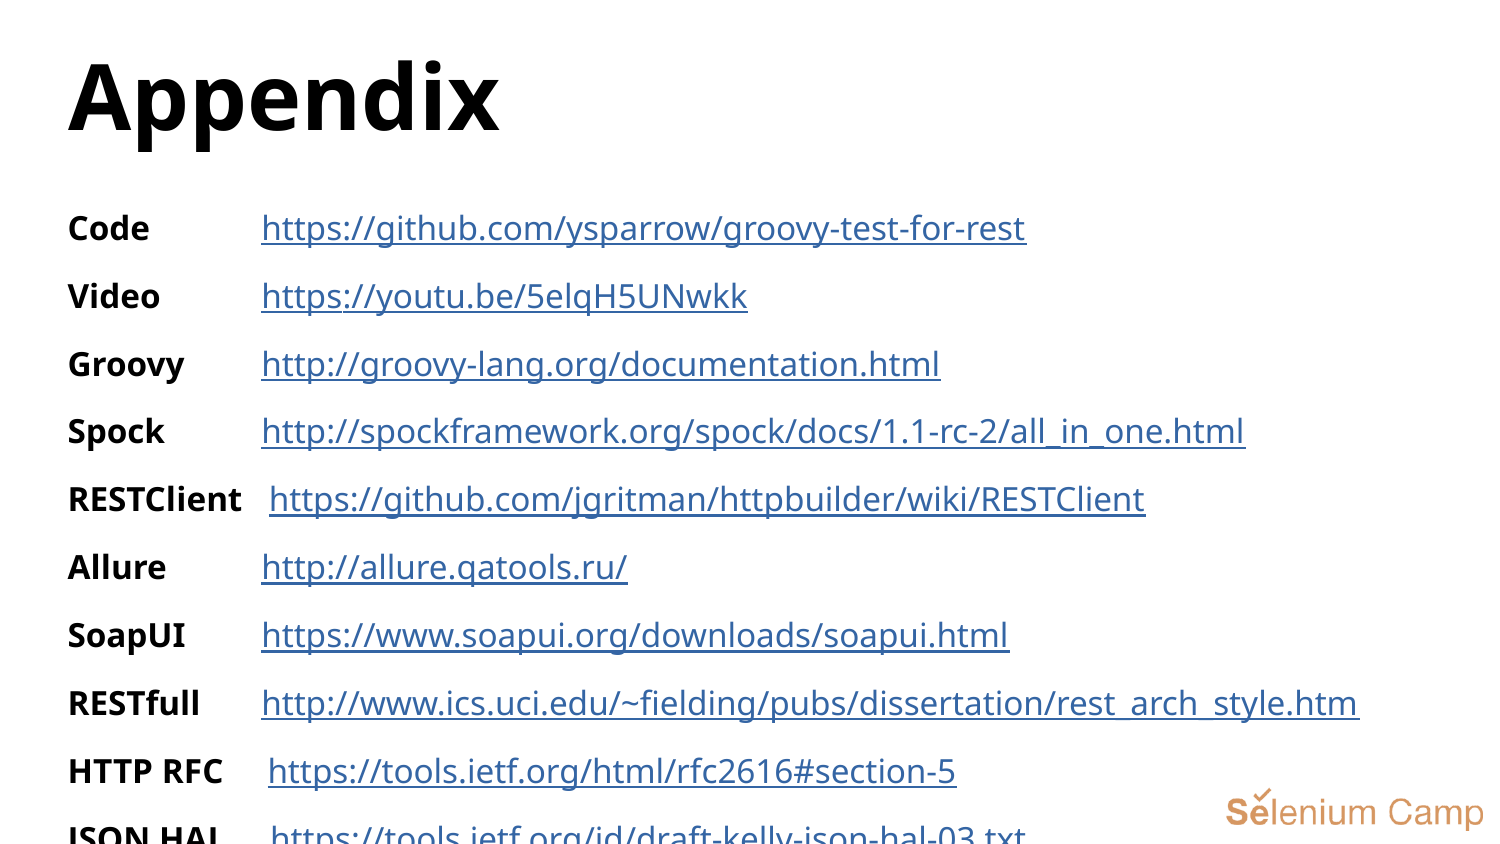

# Appendix
Code	 https://github.com/ysparrow/groovy-test-for-rest
Video	 https://youtu.be/5elqH5UNwkk
Groovy	 http://groovy-lang.org/documentation.html
Spock	 http://spockframework.org/spock/docs/1.1-rc-2/all_in_one.html
RESTClient https://github.com/jgritman/httpbuilder/wiki/RESTClient
Allure	 http://allure.qatools.ru/
SoapUI	 https://www.soapui.org/downloads/soapui.html
RESTfull	 http://www.ics.uci.edu/~fielding/pubs/dissertation/rest_arch_style.htm
HTTP RFC https://tools.ietf.org/html/rfc2616#section-5
JSON HAL https://tools.ietf.org/id/draft-kelly-json-hal-03.txt